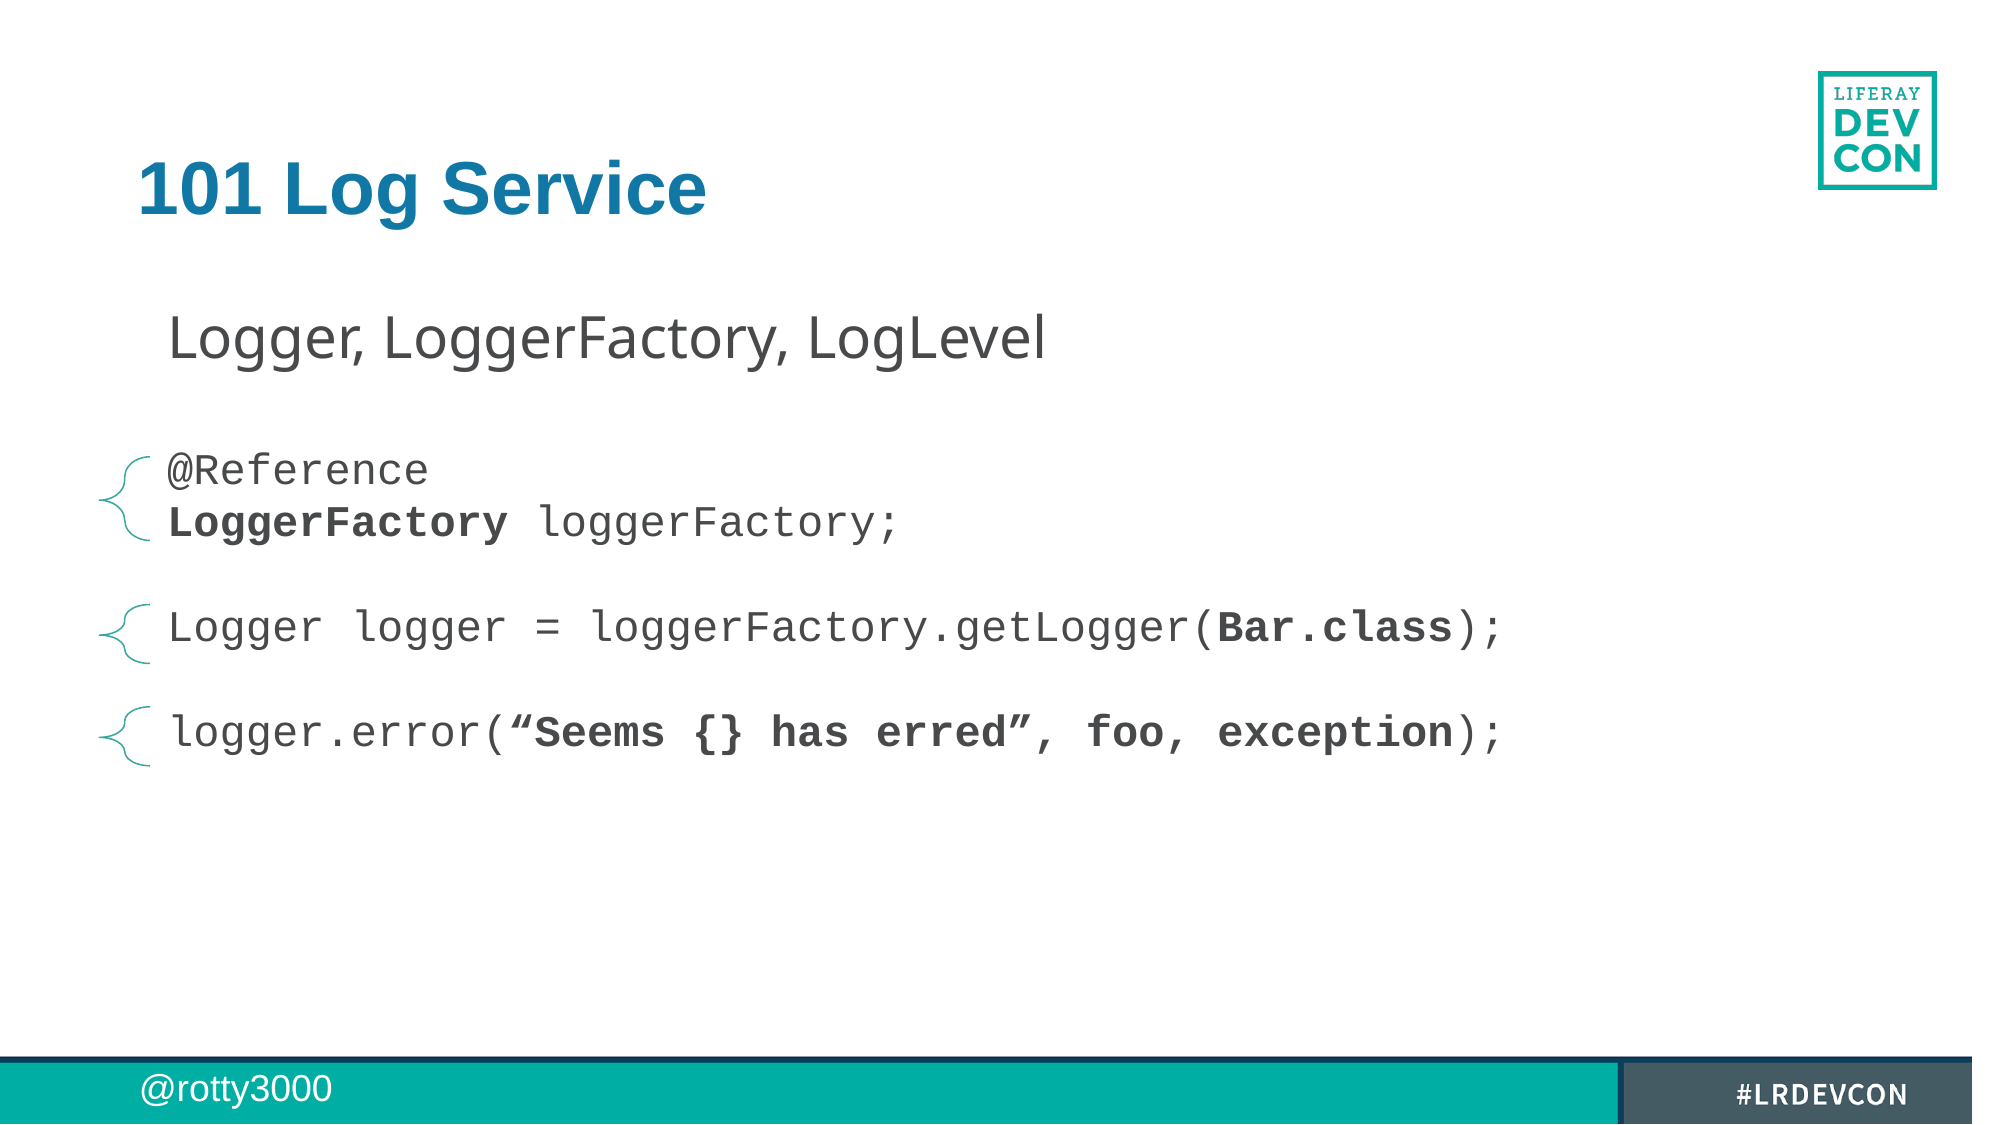

101 Log Service
# Logger, LoggerFactory, LogLevel
@Reference
LoggerFactory loggerFactory;
Logger logger = loggerFactory.getLogger(Bar.class);
logger.error(“Seems {} has erred”, foo, exception);
@rotty3000